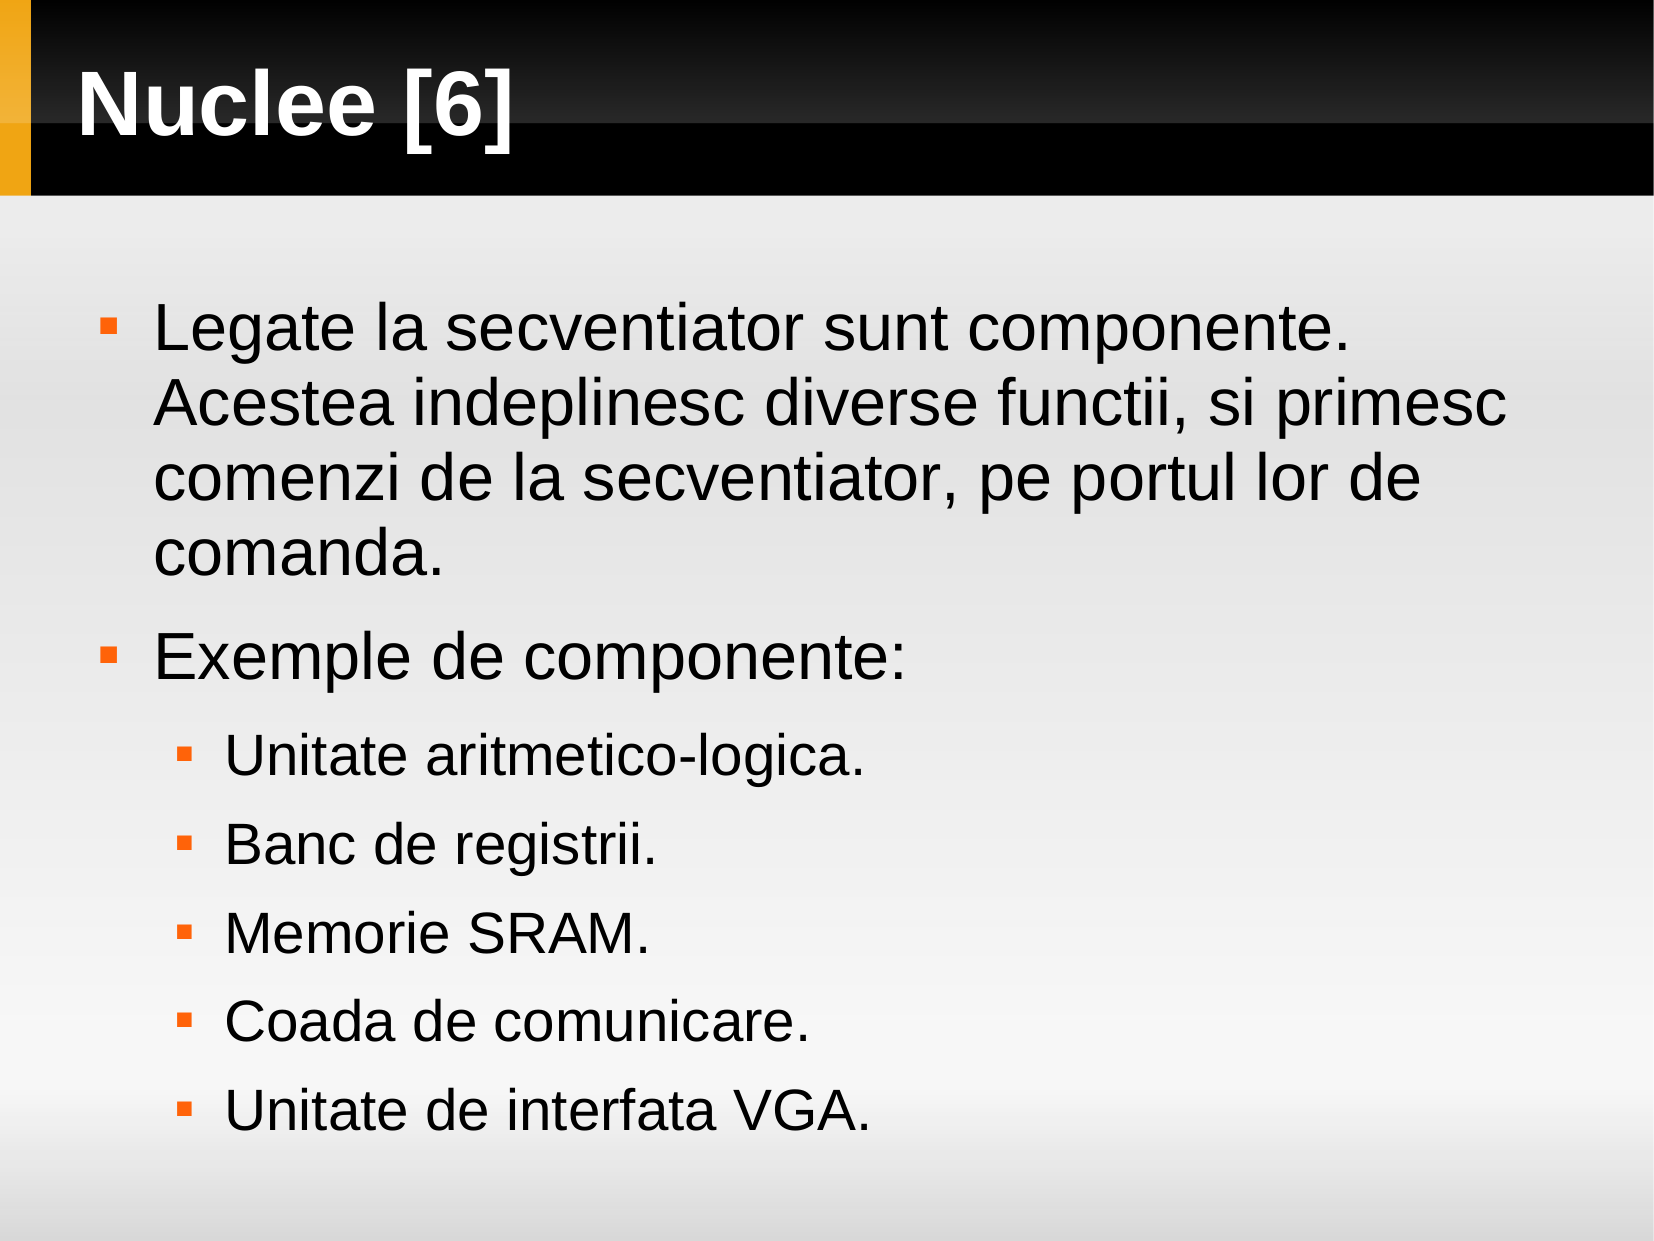

# Nuclee [6]
Legate la secventiator sunt componente. Acestea indeplinesc diverse functii, si primesc comenzi de la secventiator, pe portul lor de comanda.
Exemple de componente:
Unitate aritmetico-logica.
Banc de registrii.
Memorie SRAM.
Coada de comunicare.
Unitate de interfata VGA.